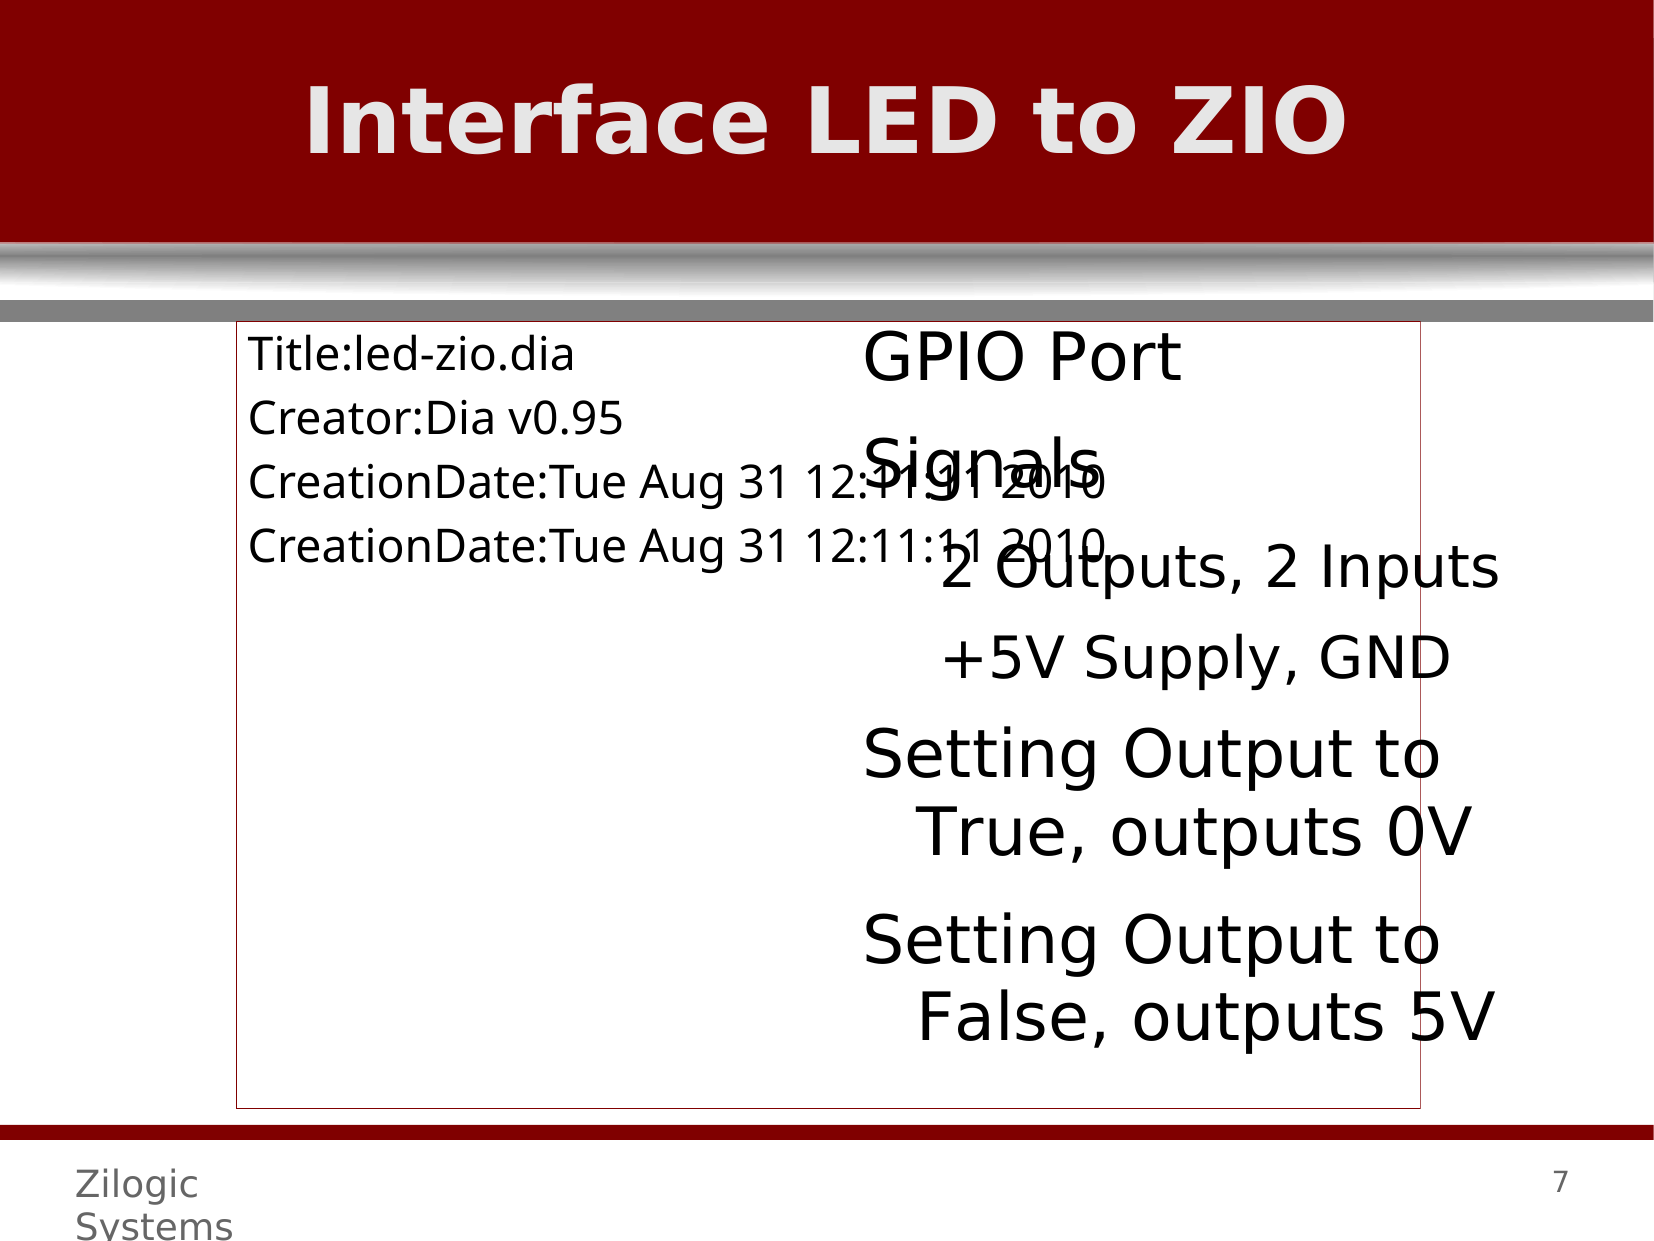

# Interface LED to ZIO
GPIO Port
Signals
2 Outputs, 2 Inputs
+5V Supply, GND
Setting Output to True, outputs 0V
Setting Output to False, outputs 5V
7